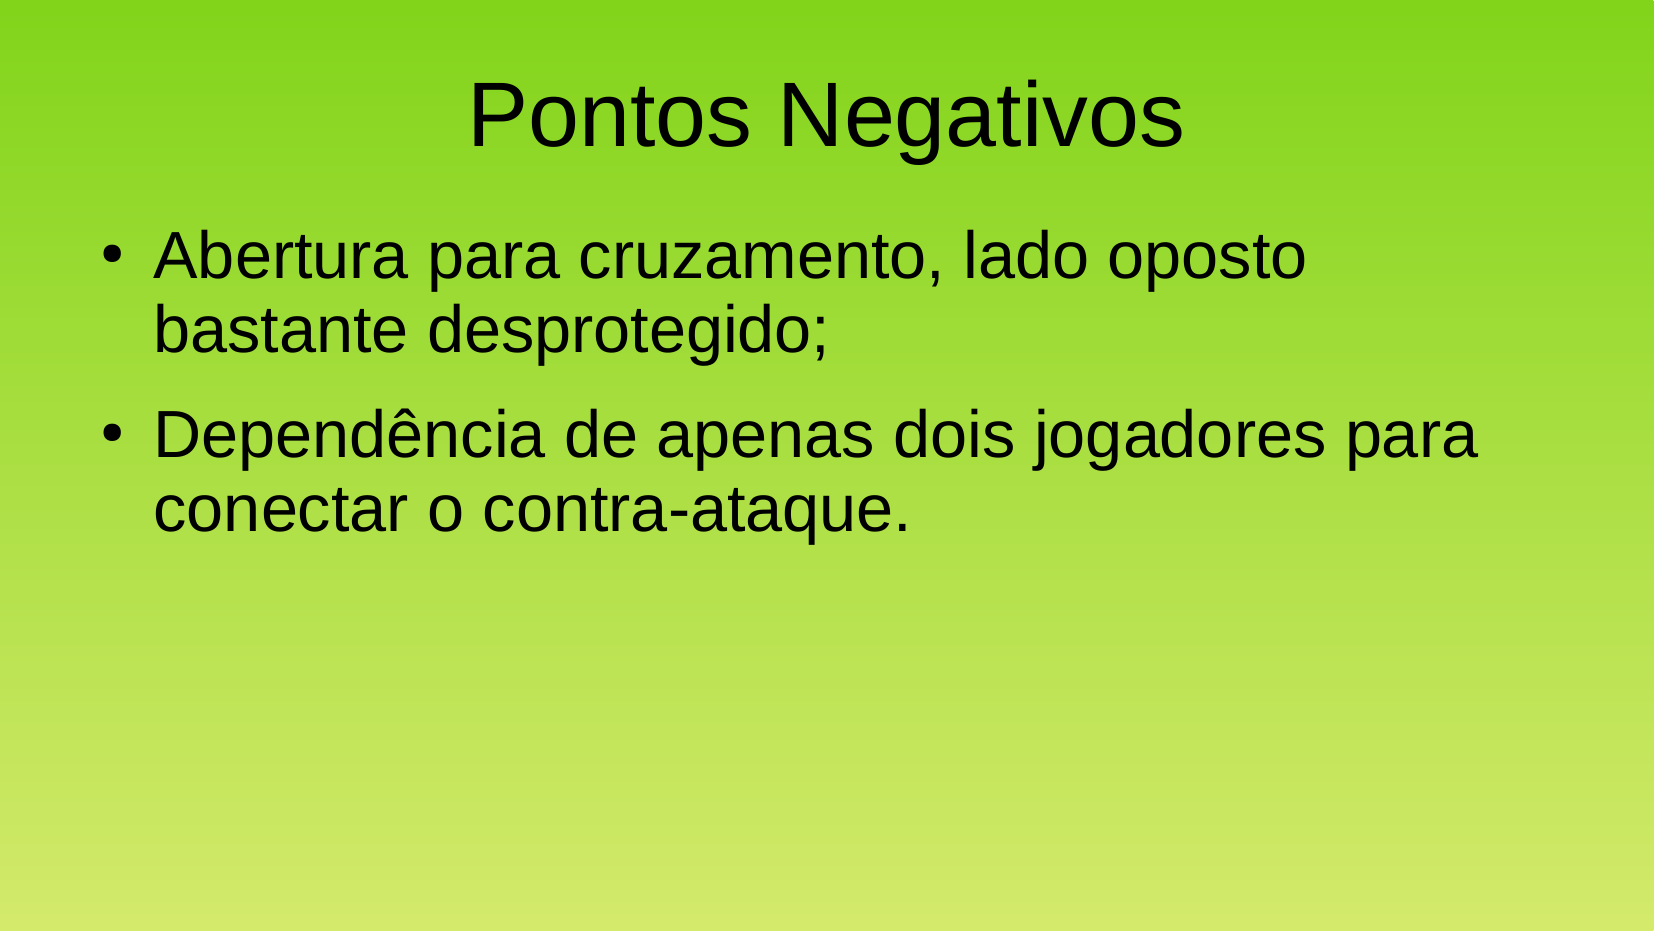

# Pontos Negativos
Abertura para cruzamento, lado oposto bastante desprotegido;
Dependência de apenas dois jogadores para conectar o contra-ataque.